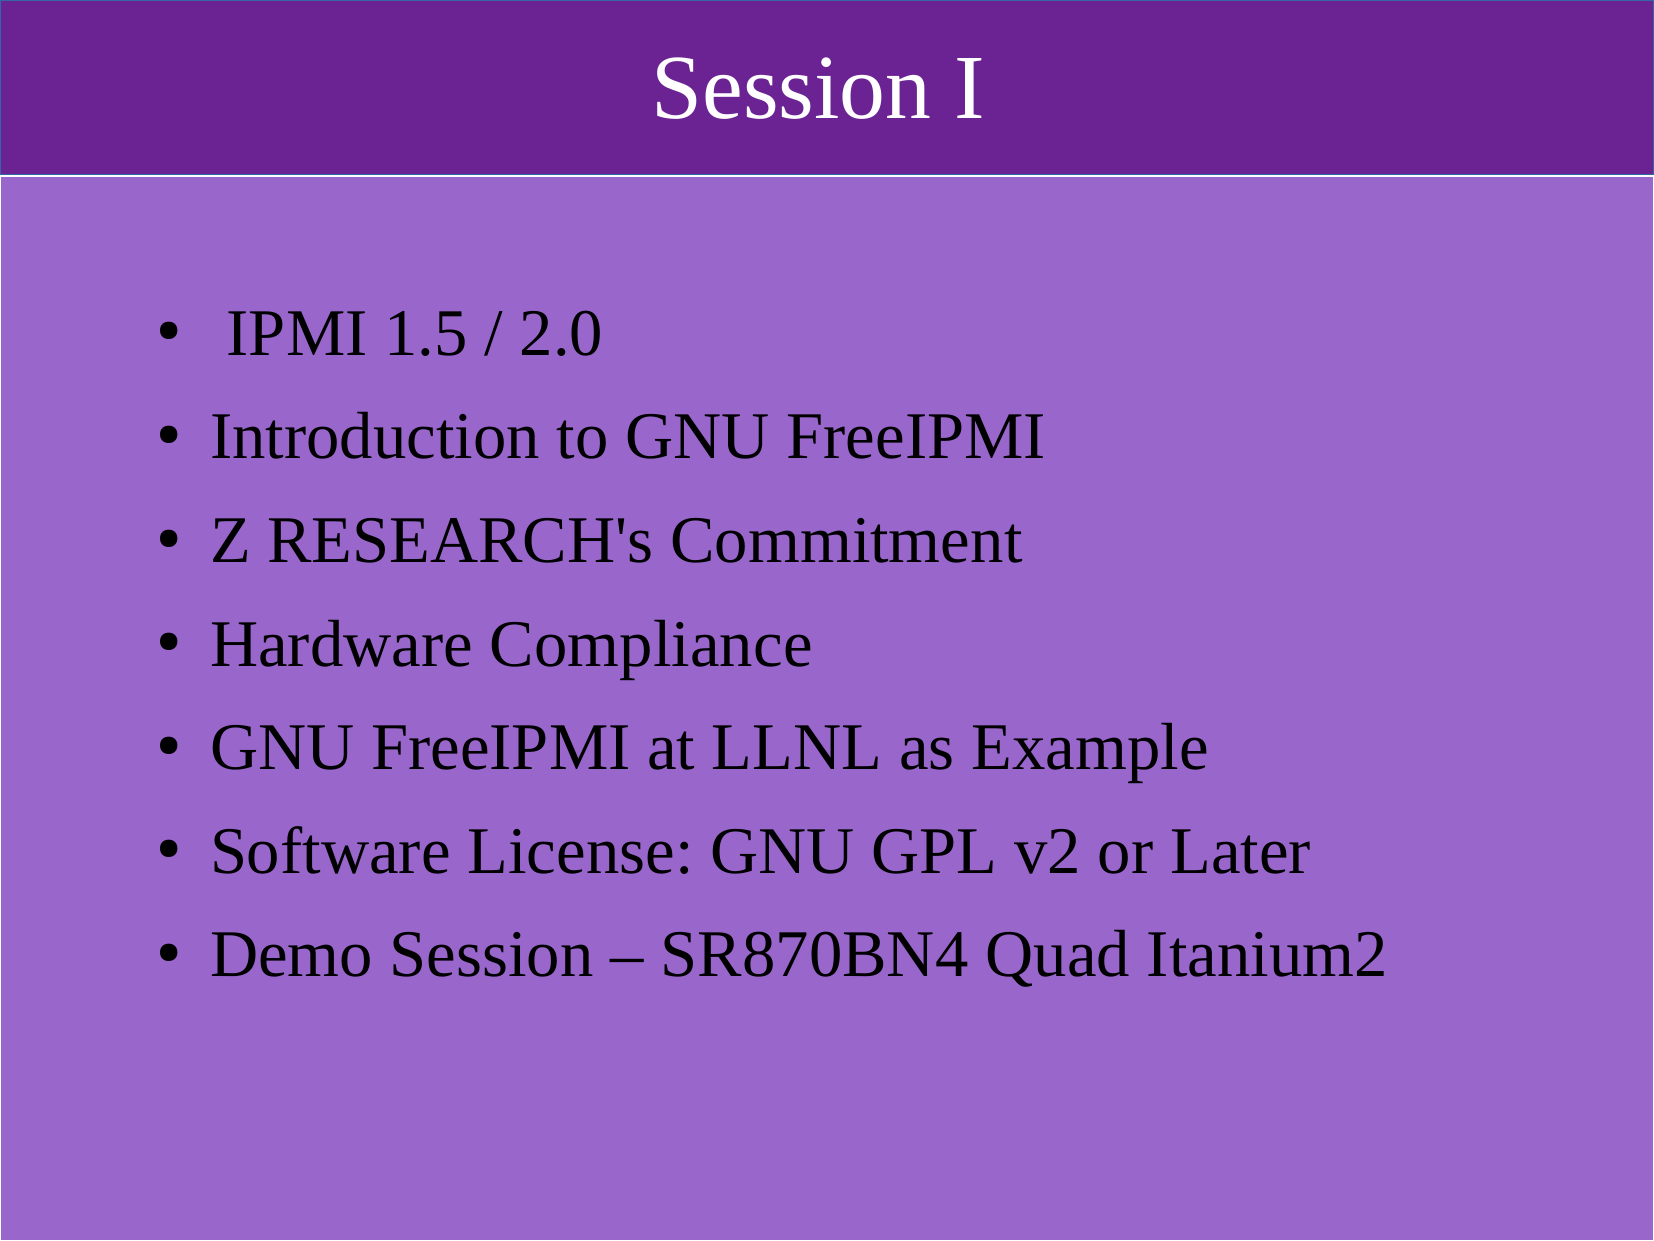

# Session I
 IPMI 1.5 / 2.0
Introduction to GNU FreeIPMI
Z RESEARCH's Commitment
Hardware Compliance
GNU FreeIPMI at LLNL as Example
Software License: GNU GPL v2 or Later
Demo Session – SR870BN4 Quad Itanium2